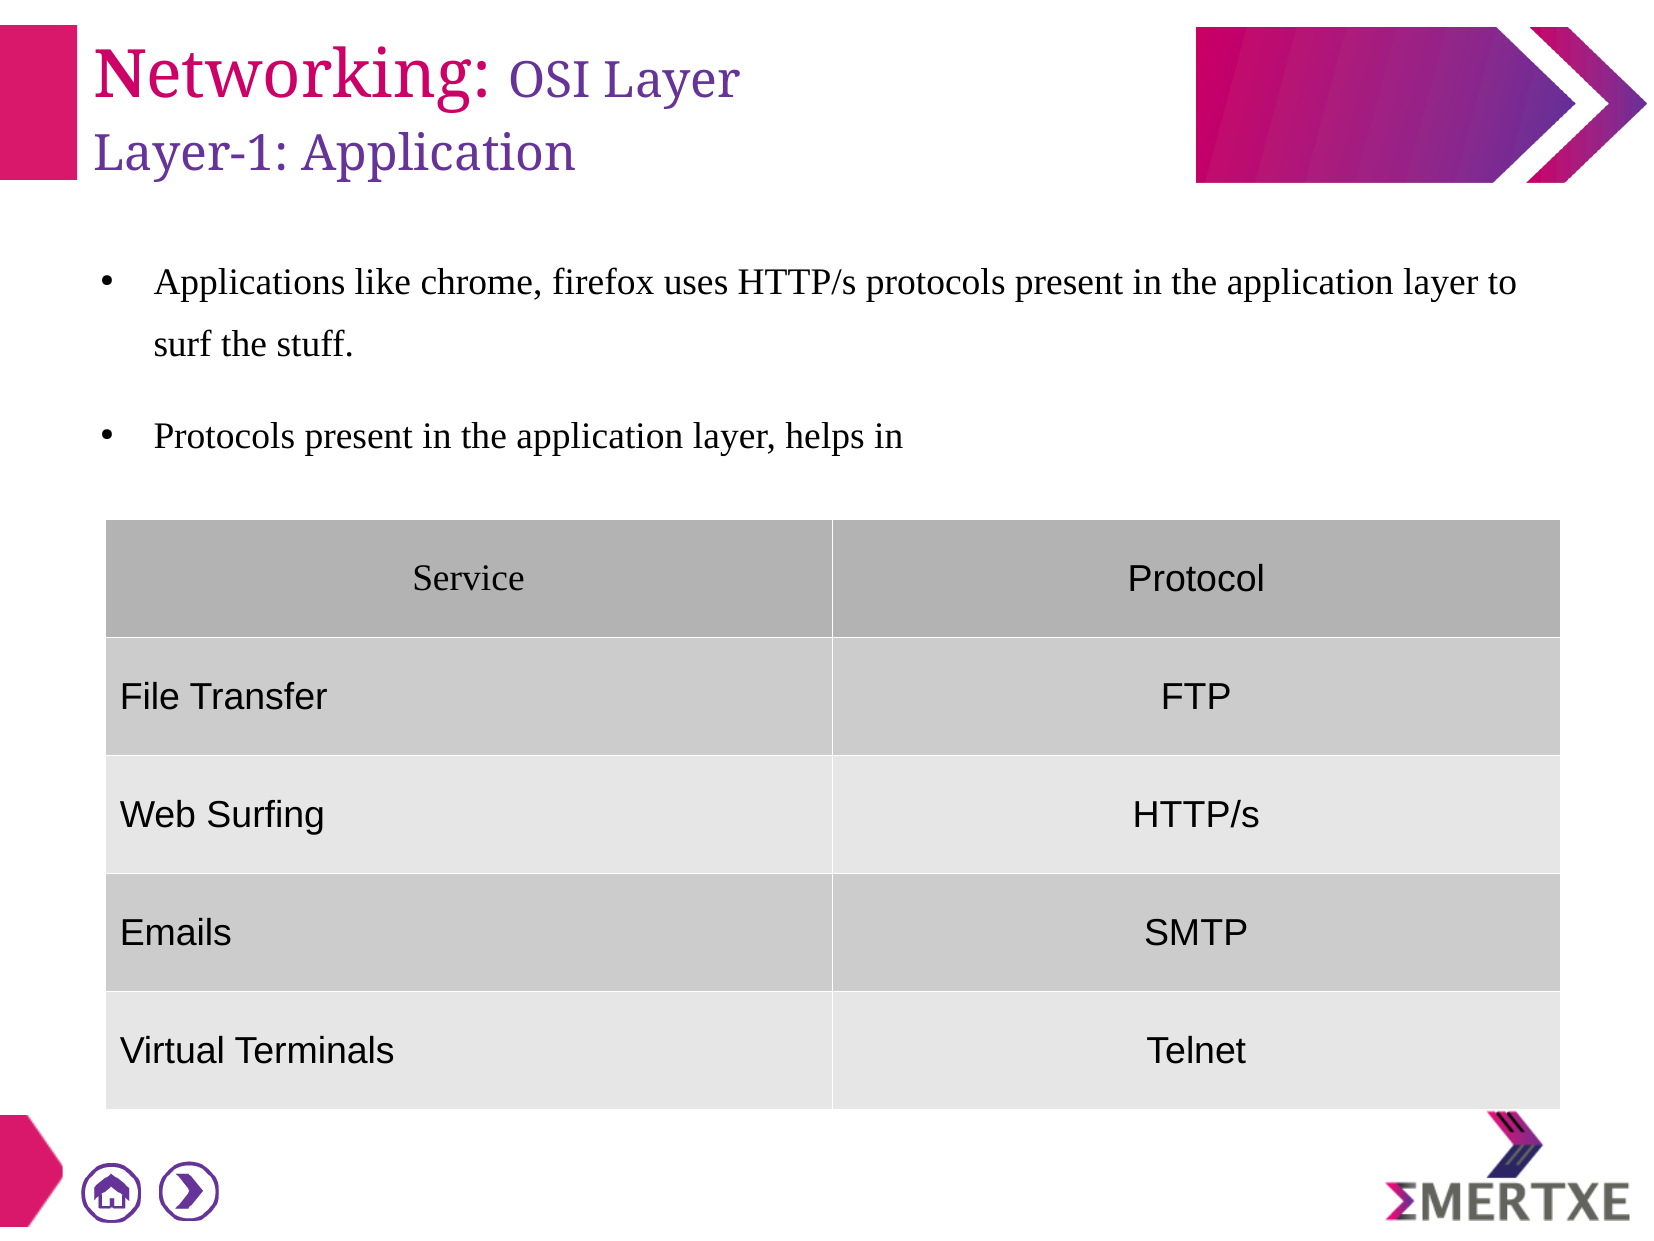

# Networking: OSI Layer Layer-1: Application
Applications like chrome, firefox uses HTTP/s protocols present in the application layer to surf the stuff.
Protocols present in the application layer, helps in
| Service | Protocol |
| --- | --- |
| File Transfer | FTP |
| Web Surfing | HTTP/s |
| Emails | SMTP |
| Virtual Terminals | Telnet |